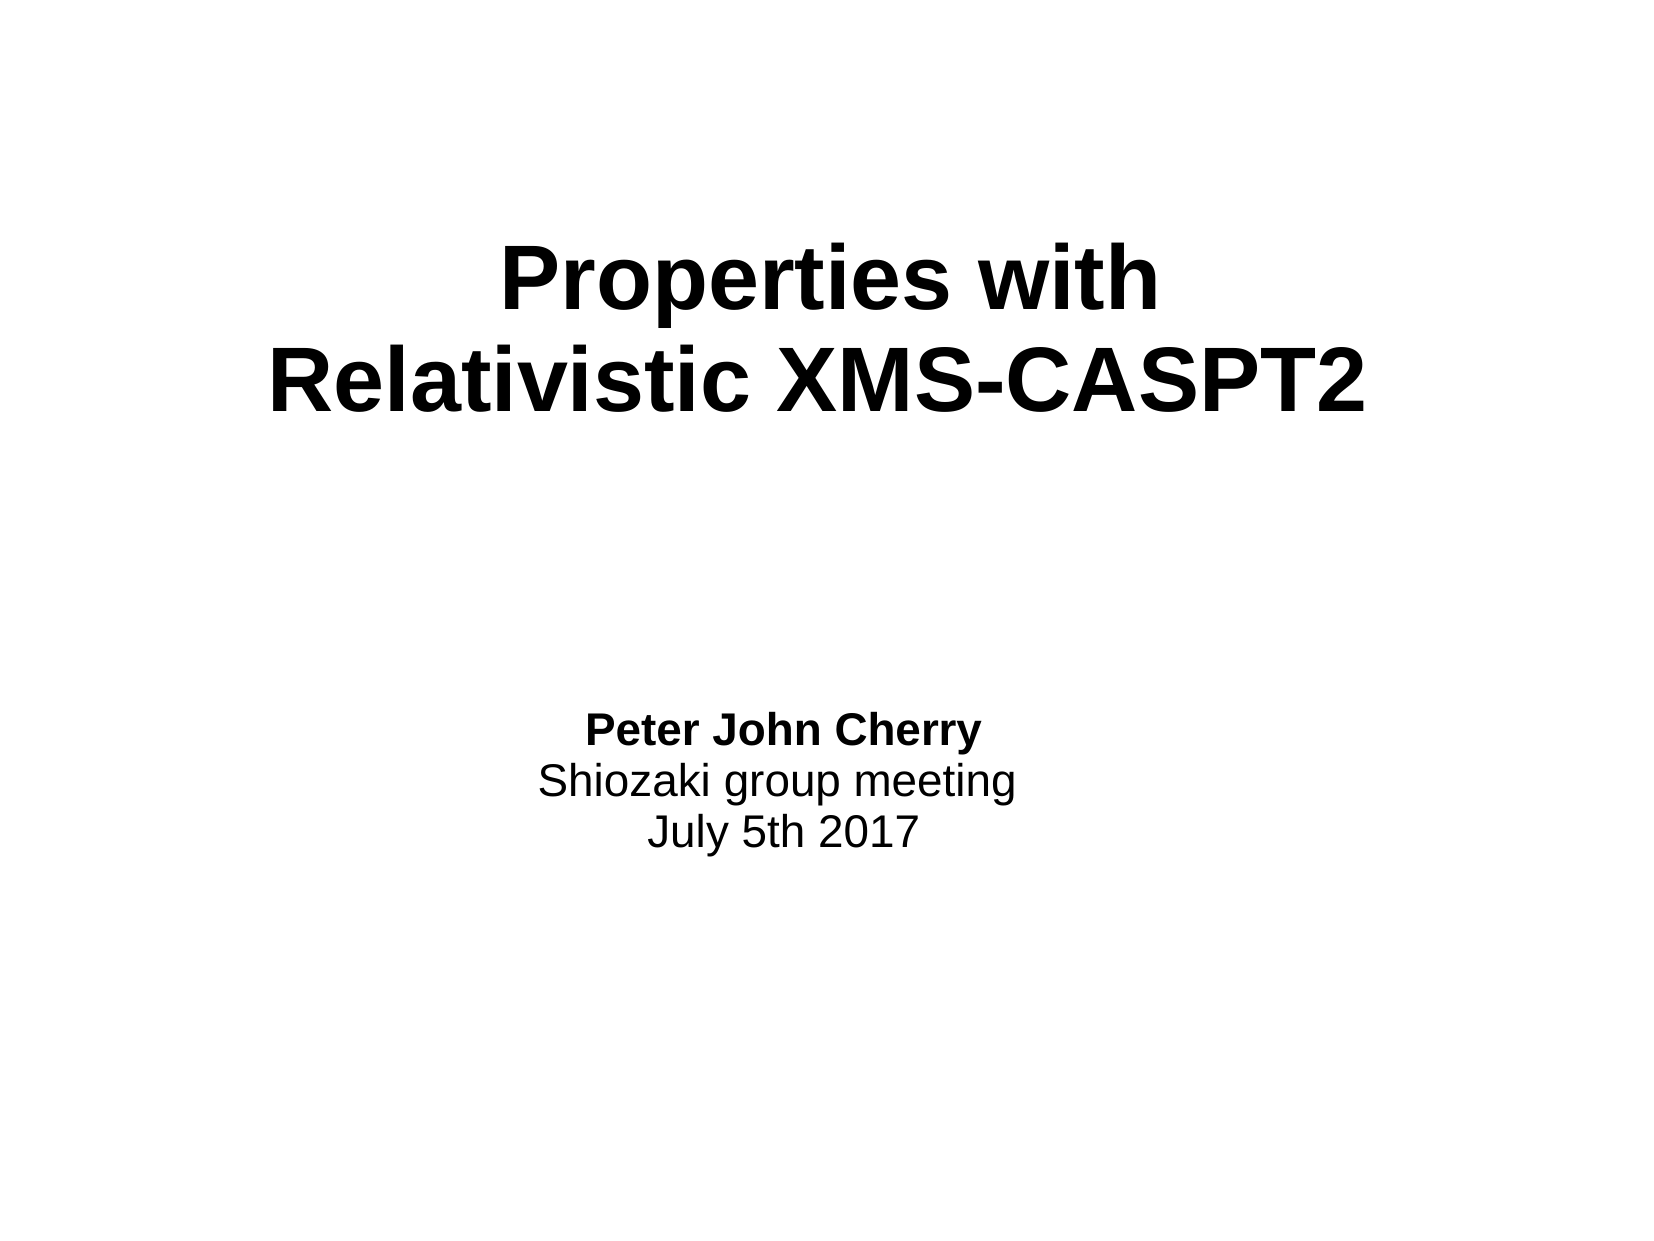

# Properties with Relativistic XMS-CASPT2
Peter John Cherry
Shiozaki group meeting
July 5th 2017